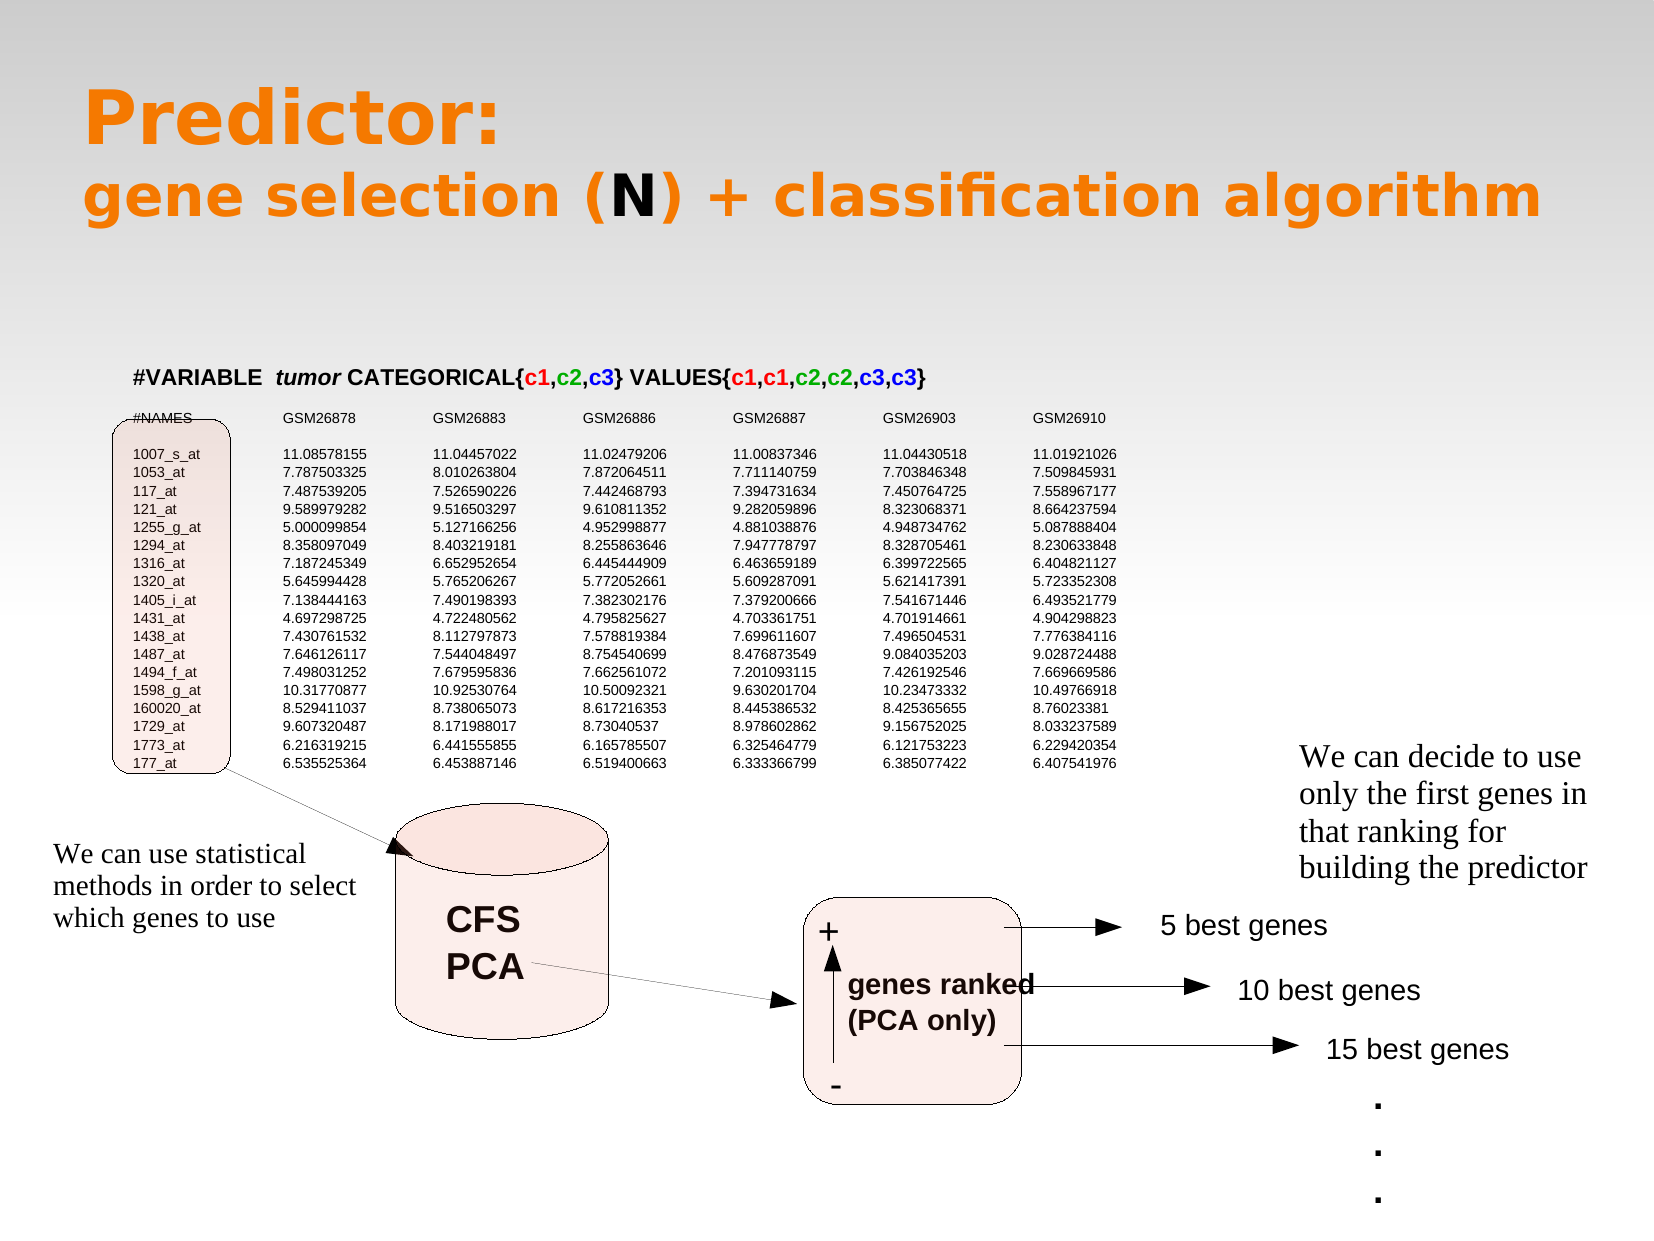

# Predictor: gene selection (N) + classification algorithm
#VARIABLE tumor CATEGORICAL{c1,c2,c3} VALUES{c1,c1,c2,c2,c3,c3}
#NAMES	GSM26878	GSM26883	GSM26886	GSM26887	GSM26903	GSM26910
1007_s_at	11.08578155	11.04457022	11.02479206	11.00837346	11.04430518	11.01921026
1053_at	7.787503325	8.010263804	7.872064511	7.711140759	7.703846348	7.509845931
117_at	7.487539205	7.526590226	7.442468793	7.394731634	7.450764725	7.558967177
121_at	9.589979282	9.516503297	9.610811352	9.282059896	8.323068371	8.664237594
1255_g_at	5.000099854	5.127166256	4.952998877	4.881038876	4.948734762	5.087888404
1294_at	8.358097049	8.403219181	8.255863646	7.947778797	8.328705461	8.230633848
1316_at	7.187245349	6.652952654	6.445444909	6.463659189	6.399722565	6.404821127
1320_at	5.645994428	5.765206267	5.772052661	5.609287091	5.621417391	5.723352308
1405_i_at	7.138444163	7.490198393	7.382302176	7.379200666	7.541671446	6.493521779
1431_at	4.697298725	4.722480562	4.795825627	4.703361751	4.701914661	4.904298823
1438_at	7.430761532	8.112797873	7.578819384	7.699611607	7.496504531	7.776384116
1487_at	7.646126117	7.544048497	8.754540699	8.476873549	9.084035203	9.028724488
1494_f_at	7.498031252	7.679595836	7.662561072	7.201093115	7.426192546	7.669669586
1598_g_at	10.31770877	10.92530764	10.50092321	9.630201704	10.23473332	10.49766918
160020_at	8.529411037	8.738065073	8.617216353	8.445386532	8.425365655	8.76023381
1729_at	9.607320487	8.171988017	8.73040537	8.978602862	9.156752025	8.033237589
1773_at	6.216319215	6.441555855	6.165785507	6.325464779	6.121753223	6.229420354
177_at	6.535525364	6.453887146	6.519400663	6.333366799	6.385077422	6.407541976
We can decide to use only the first genes in that ranking for building the predictor
We can use statistical methods in order to select which genes to use
CFS
PCA
+
5 best genes
genes ranked
(PCA only)
10 best genes
15 best genes
-
.
.
.